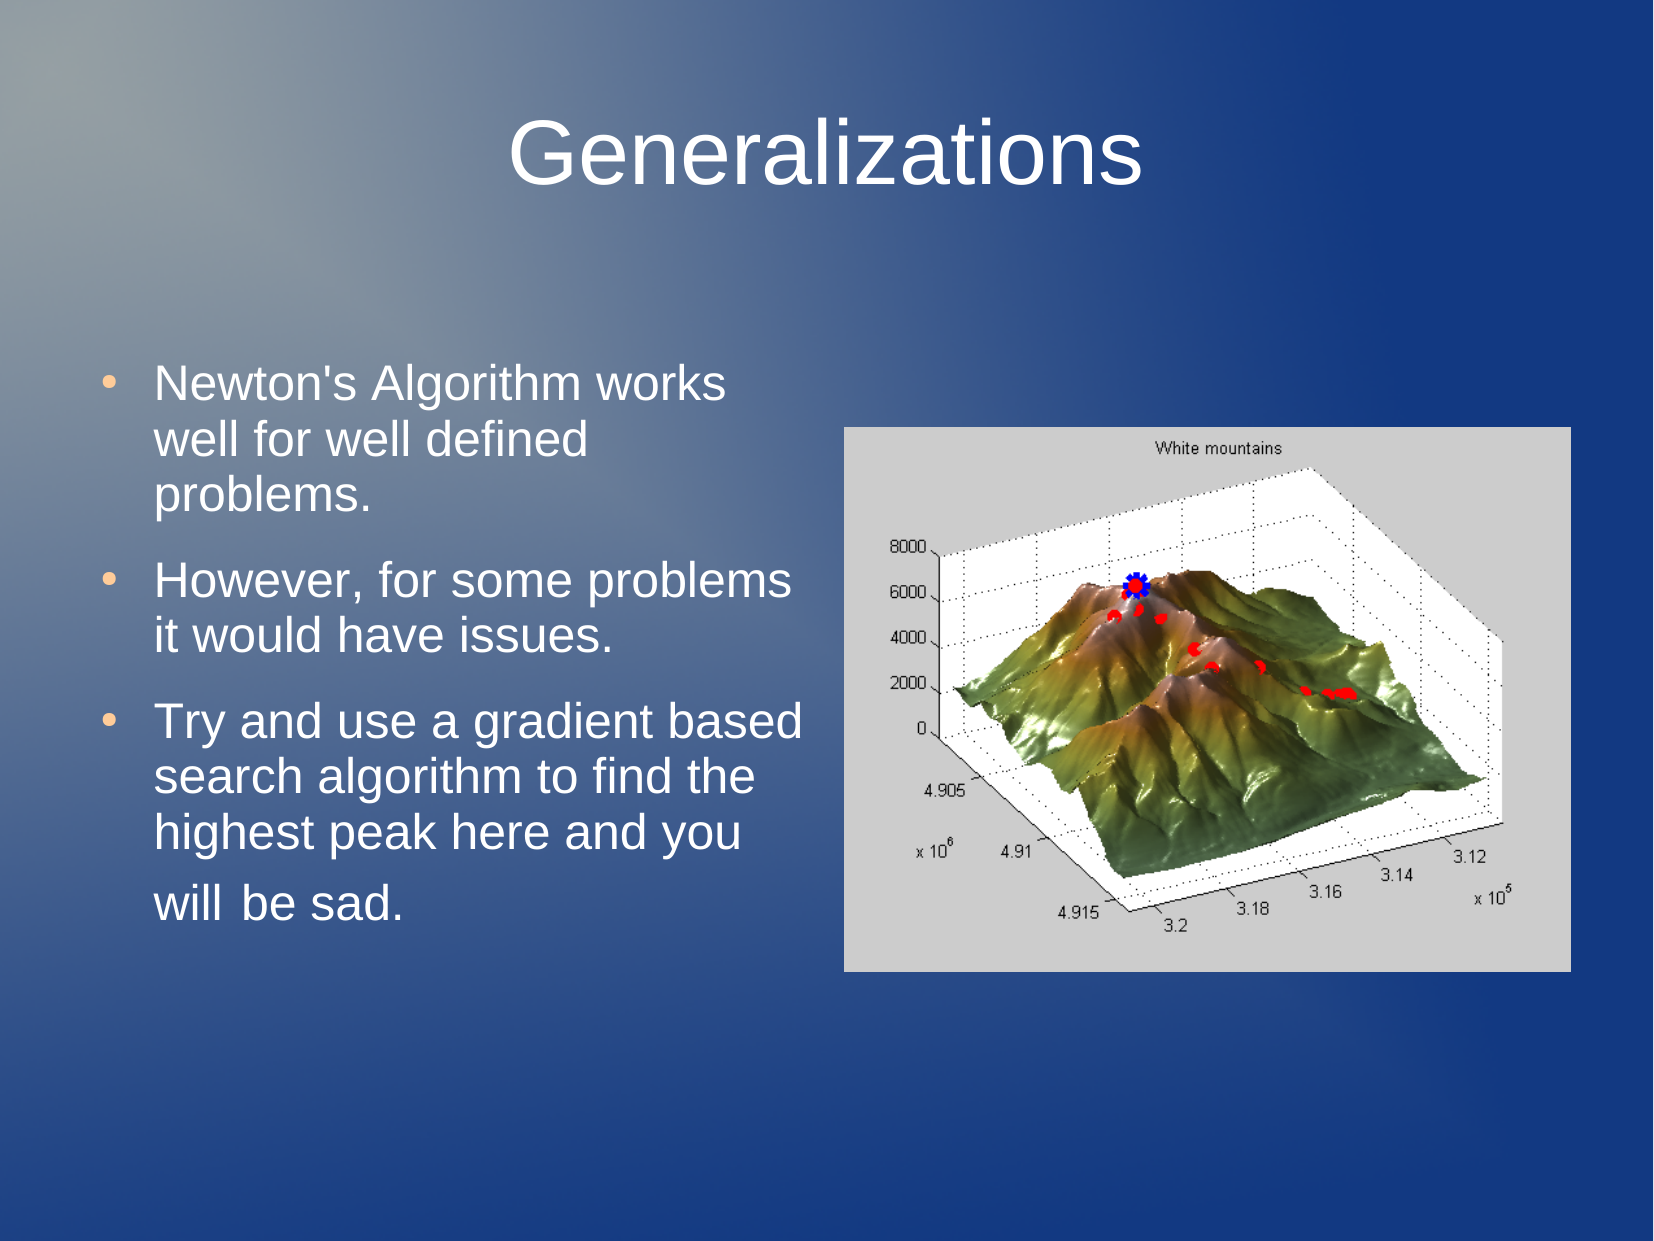

# Generalizations
Newton's Algorithm works well for well defined problems.
However, for some problems it would have issues.
Try and use a gradient based search algorithm to find the highest peak here and you will be sad.